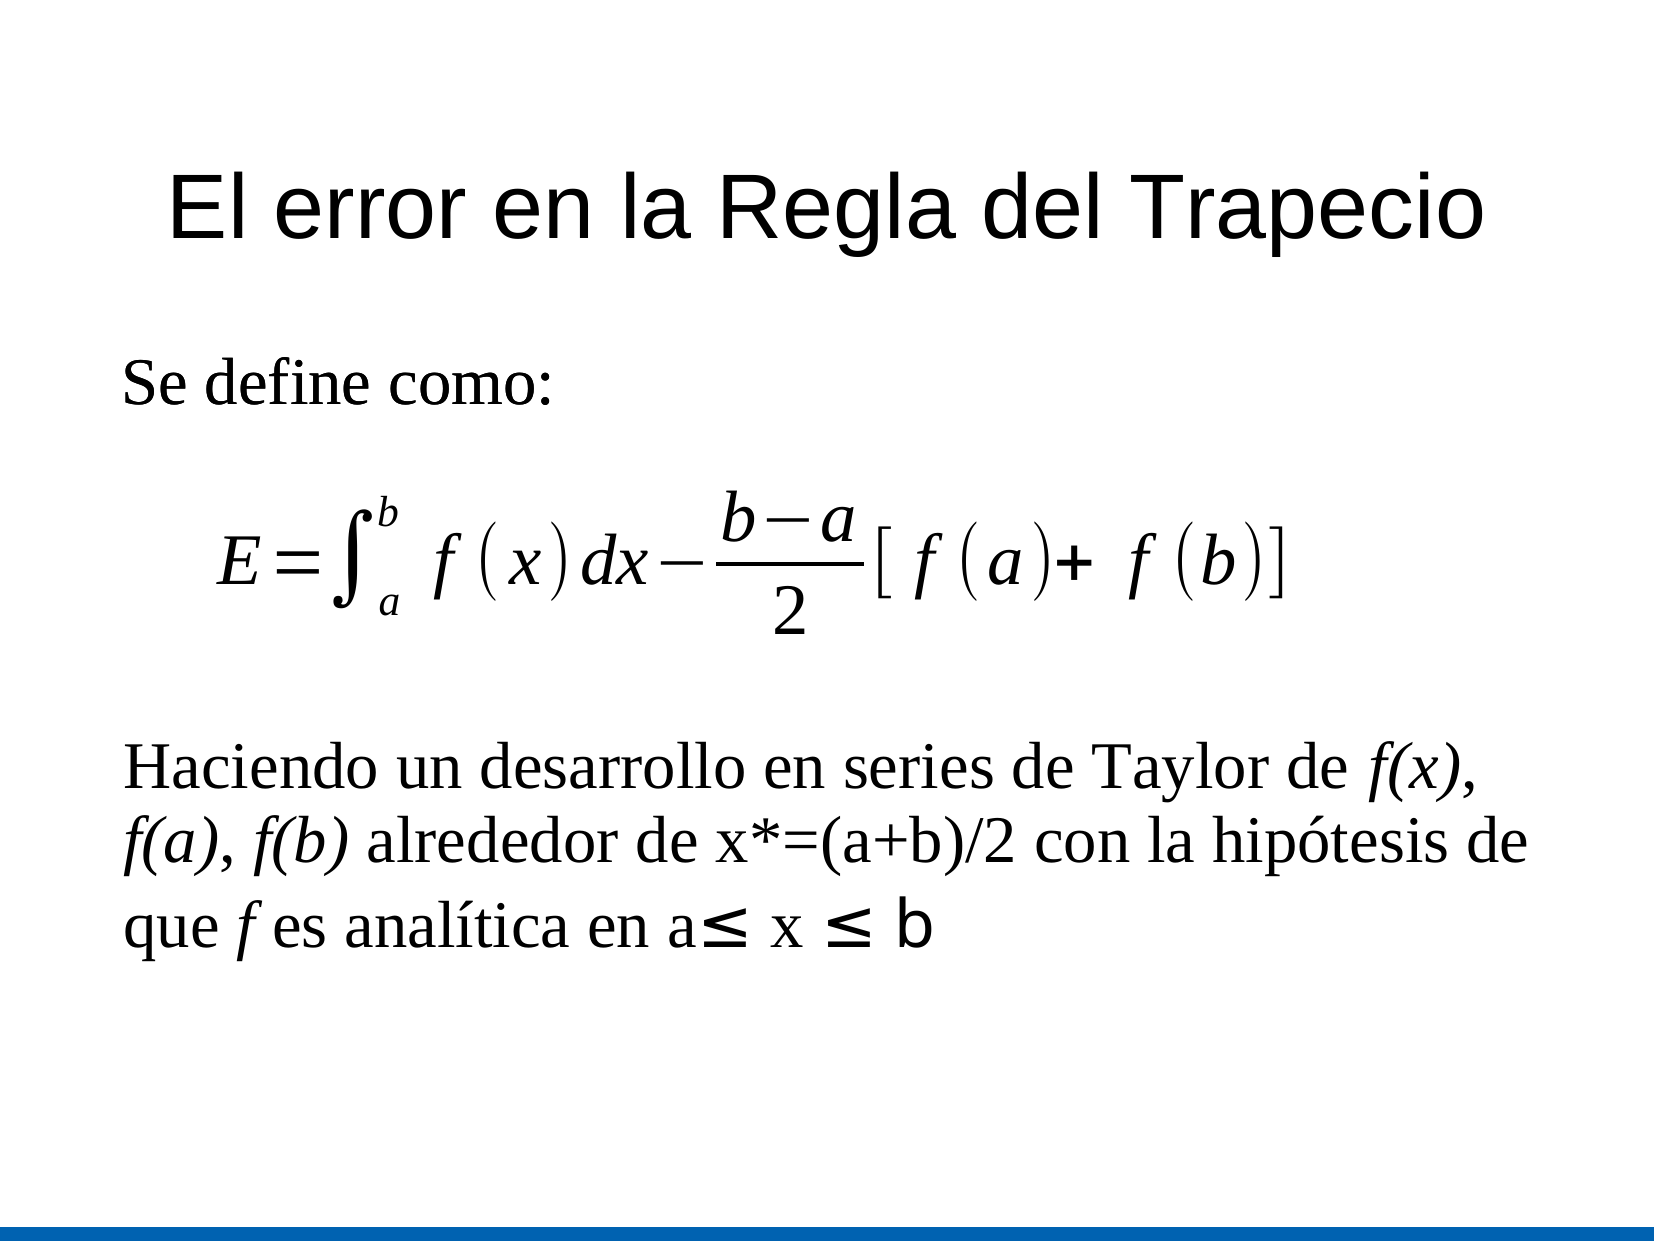

# El error en la Regla del Trapecio
Se define como:
Se define como:
Haciendo un desarrollo en series de Taylor de f(x), f(a), f(b) alrededor de x*=(a+b)/2 con la hipótesis de que f es analítica en a≤ x ≤ b